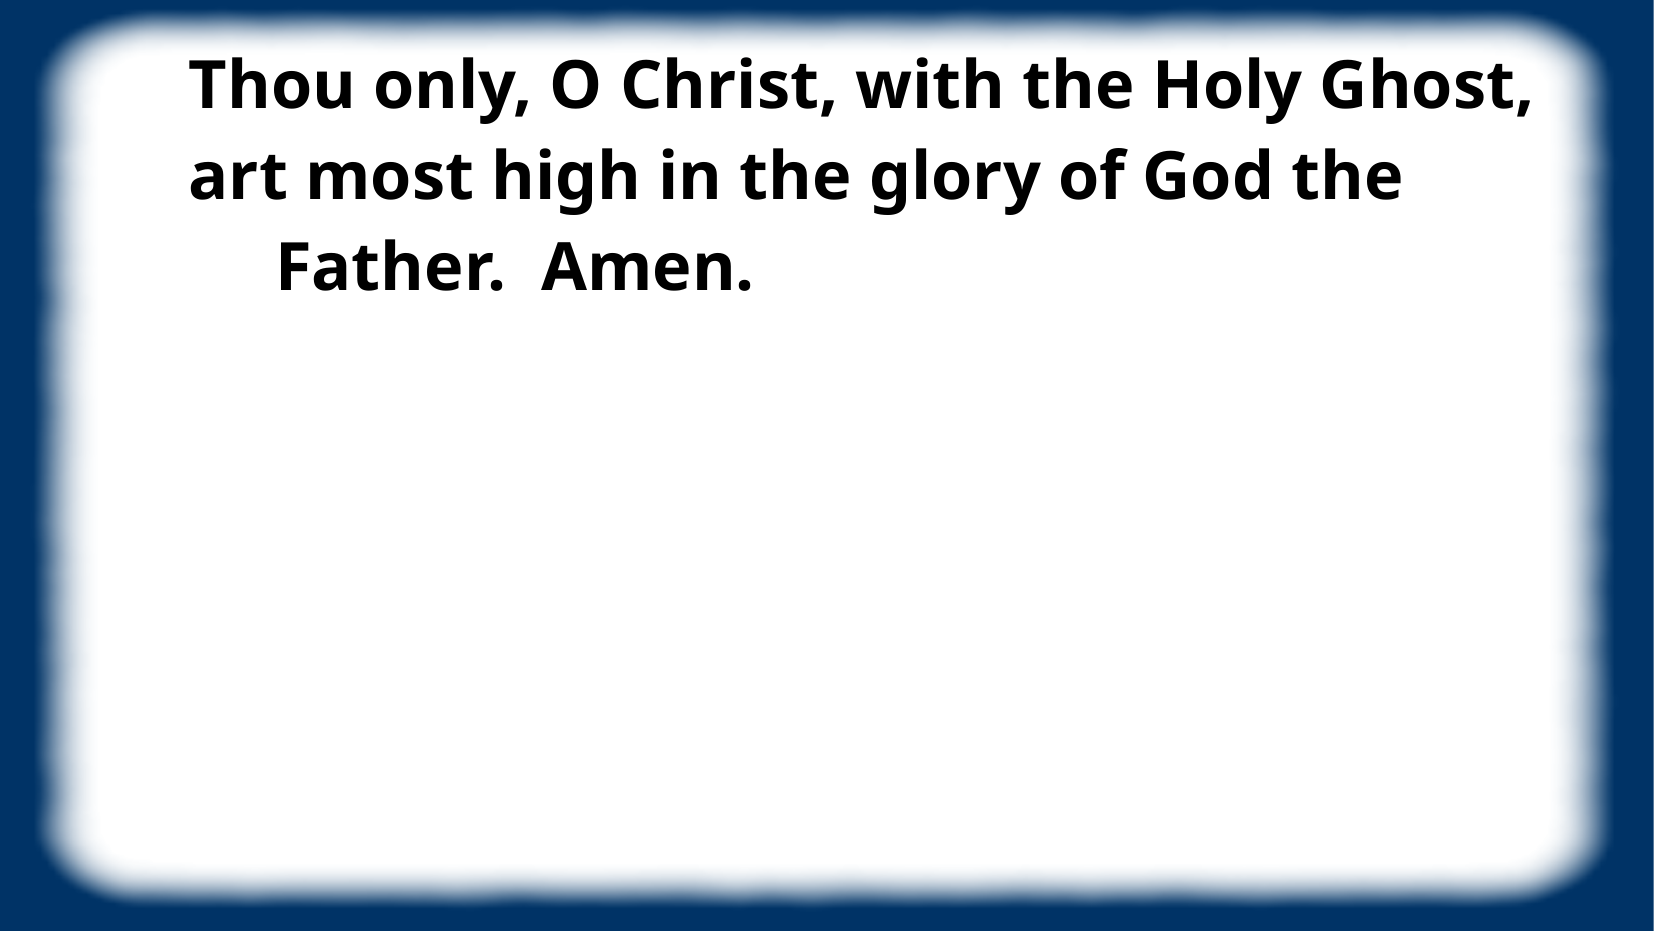

Thou only, O Christ, with the Holy Ghost,
 art most high in the glory of God the
 Father. Amen.